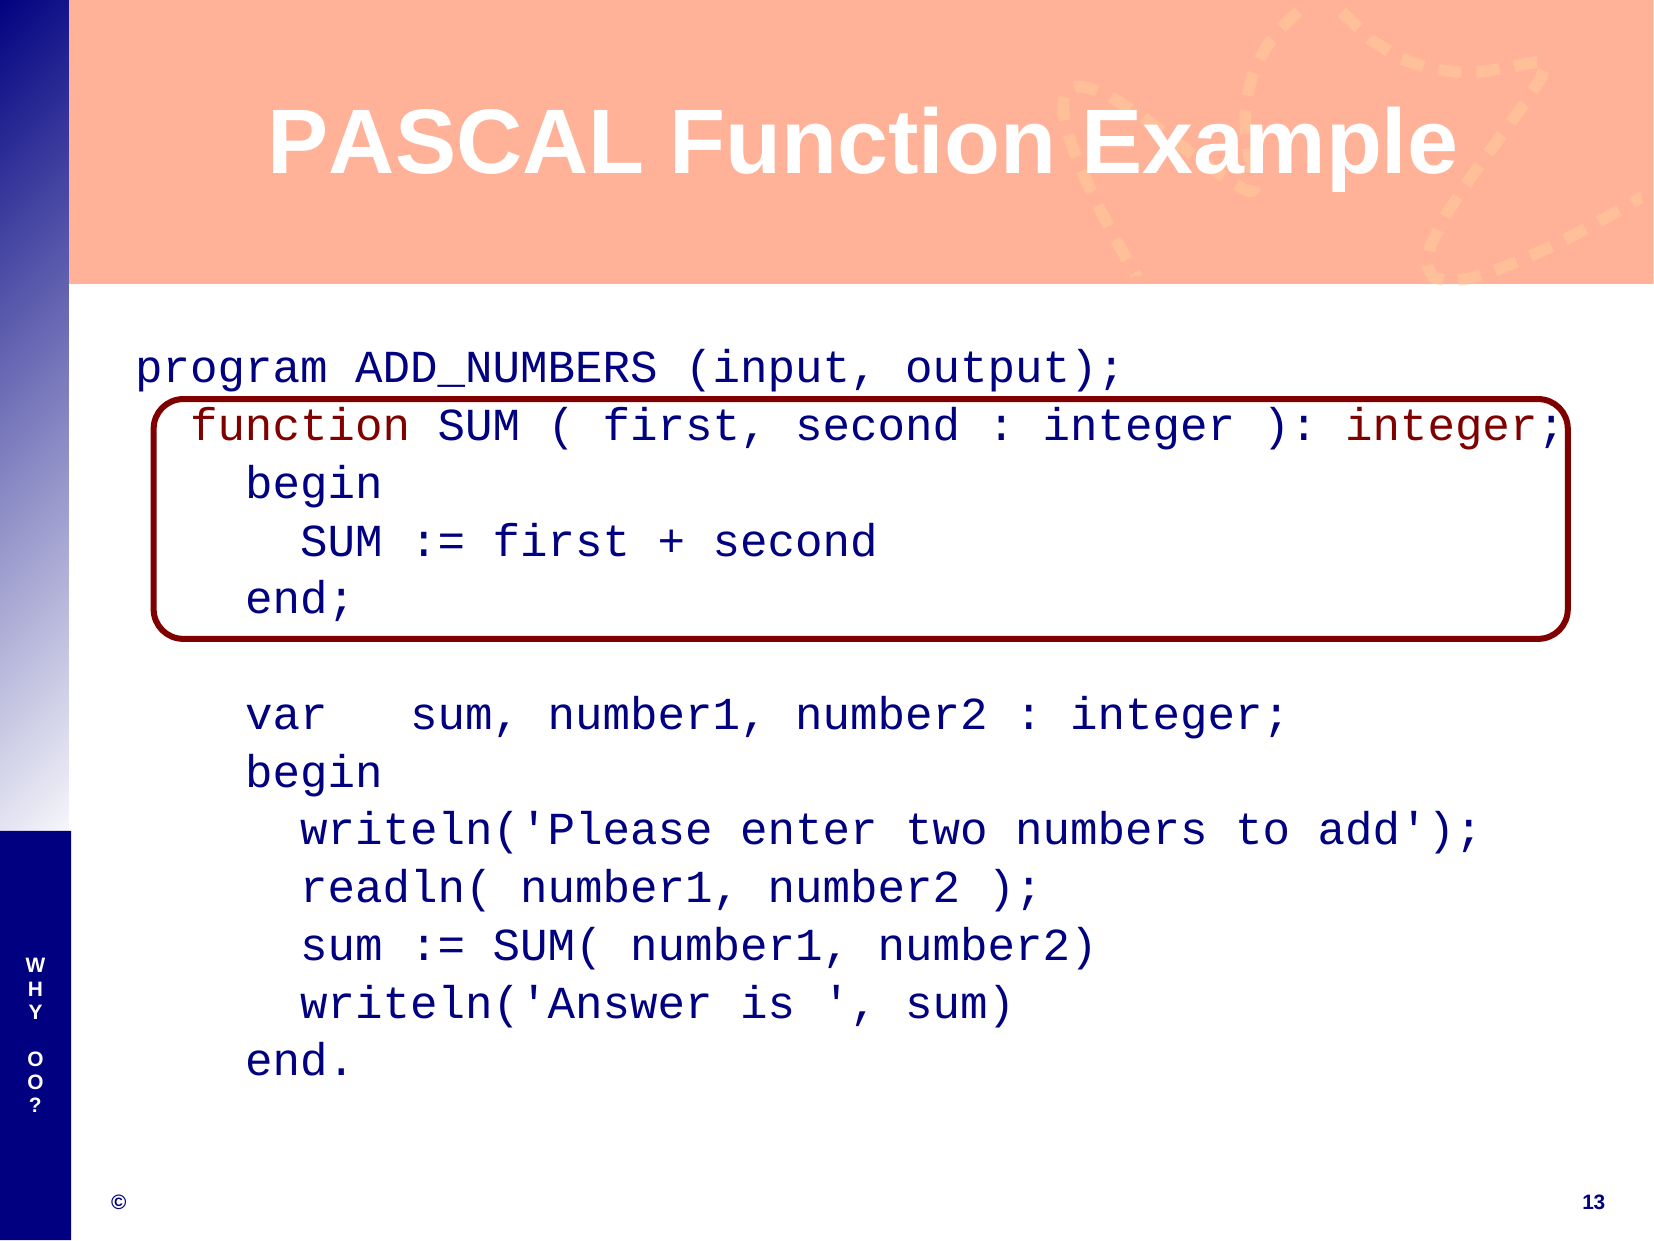

# PASCAL Function Example
program ADD_NUMBERS (input, output);
 function SUM ( first, second : integer ): integer;
 begin
 SUM := first + second
 end;
 var sum, number1, number2 : integer;
 begin
 writeln('Please enter two numbers to add');
 readln( number1, number2 );
 sum := SUM( number1, number2)
 writeln('Answer is ', sum)
 end.
W
H
Y
O
O
?